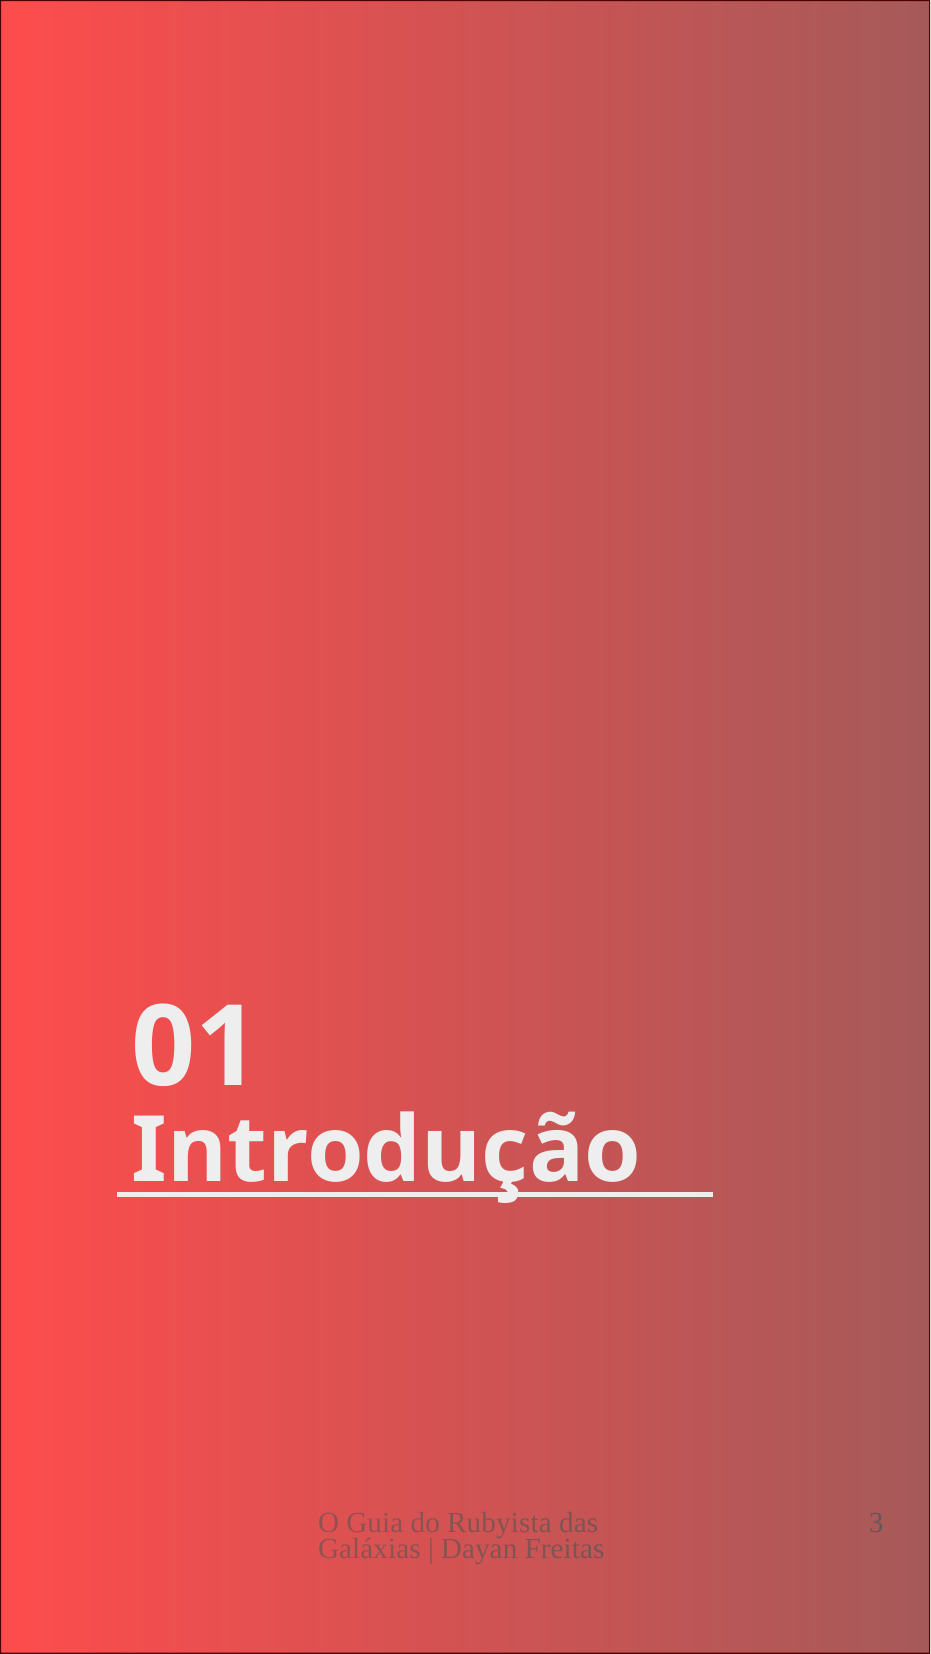

01
Introdução
O Guia do Rubyista das Galáxias | Dayan Freitas
3